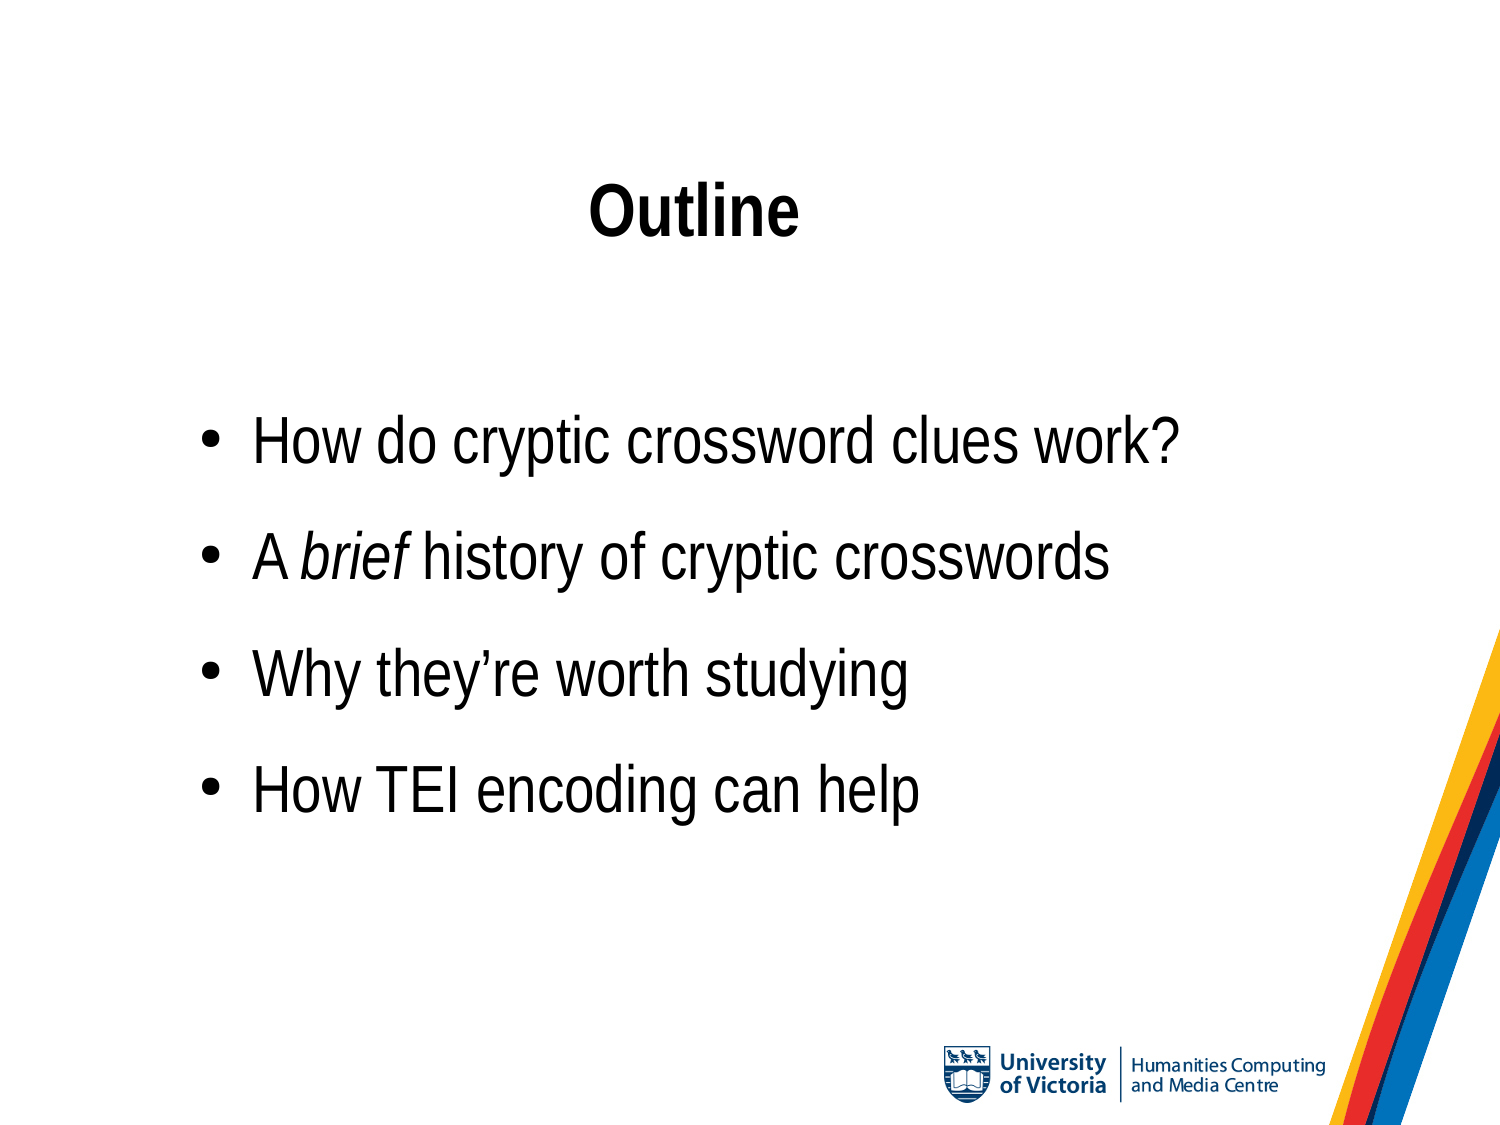

# Outline
How do cryptic crossword clues work?
A brief history of cryptic crosswords
Why they’re worth studying
How TEI encoding can help